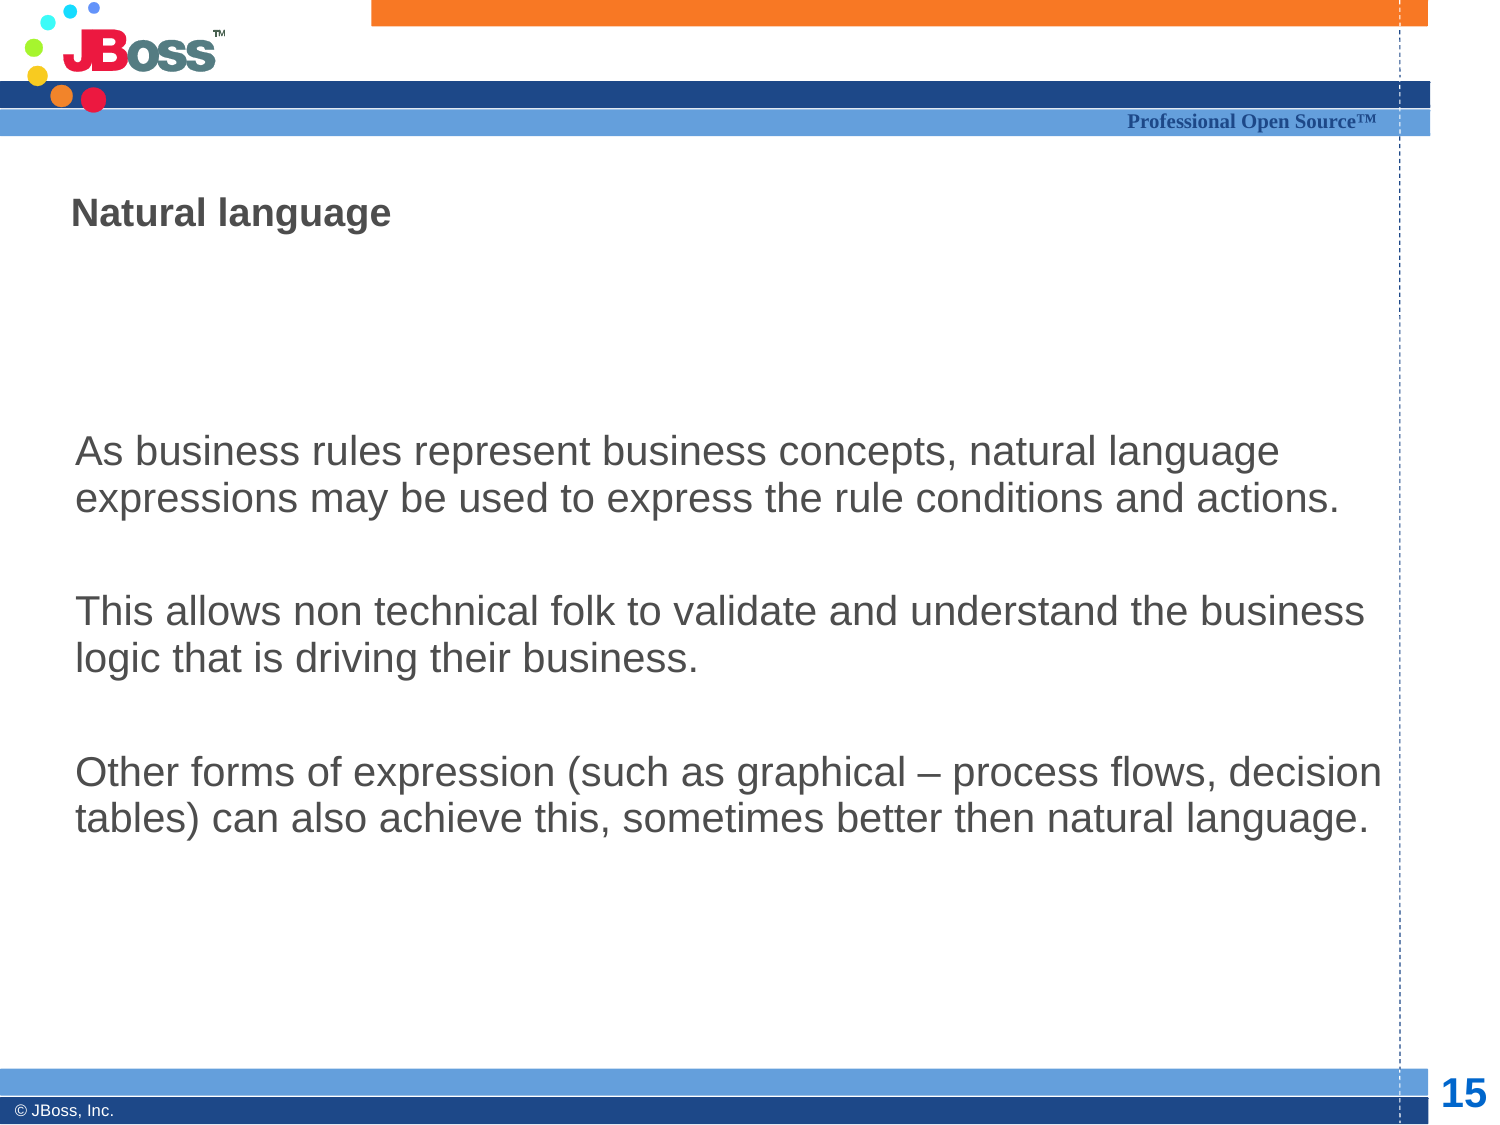

# Natural language
As business rules represent business concepts, natural language expressions may be used to express the rule conditions and actions.
This allows non technical folk to validate and understand the business logic that is driving their business.
Other forms of expression (such as graphical – process flows, decision tables) can also achieve this, sometimes better then natural language.